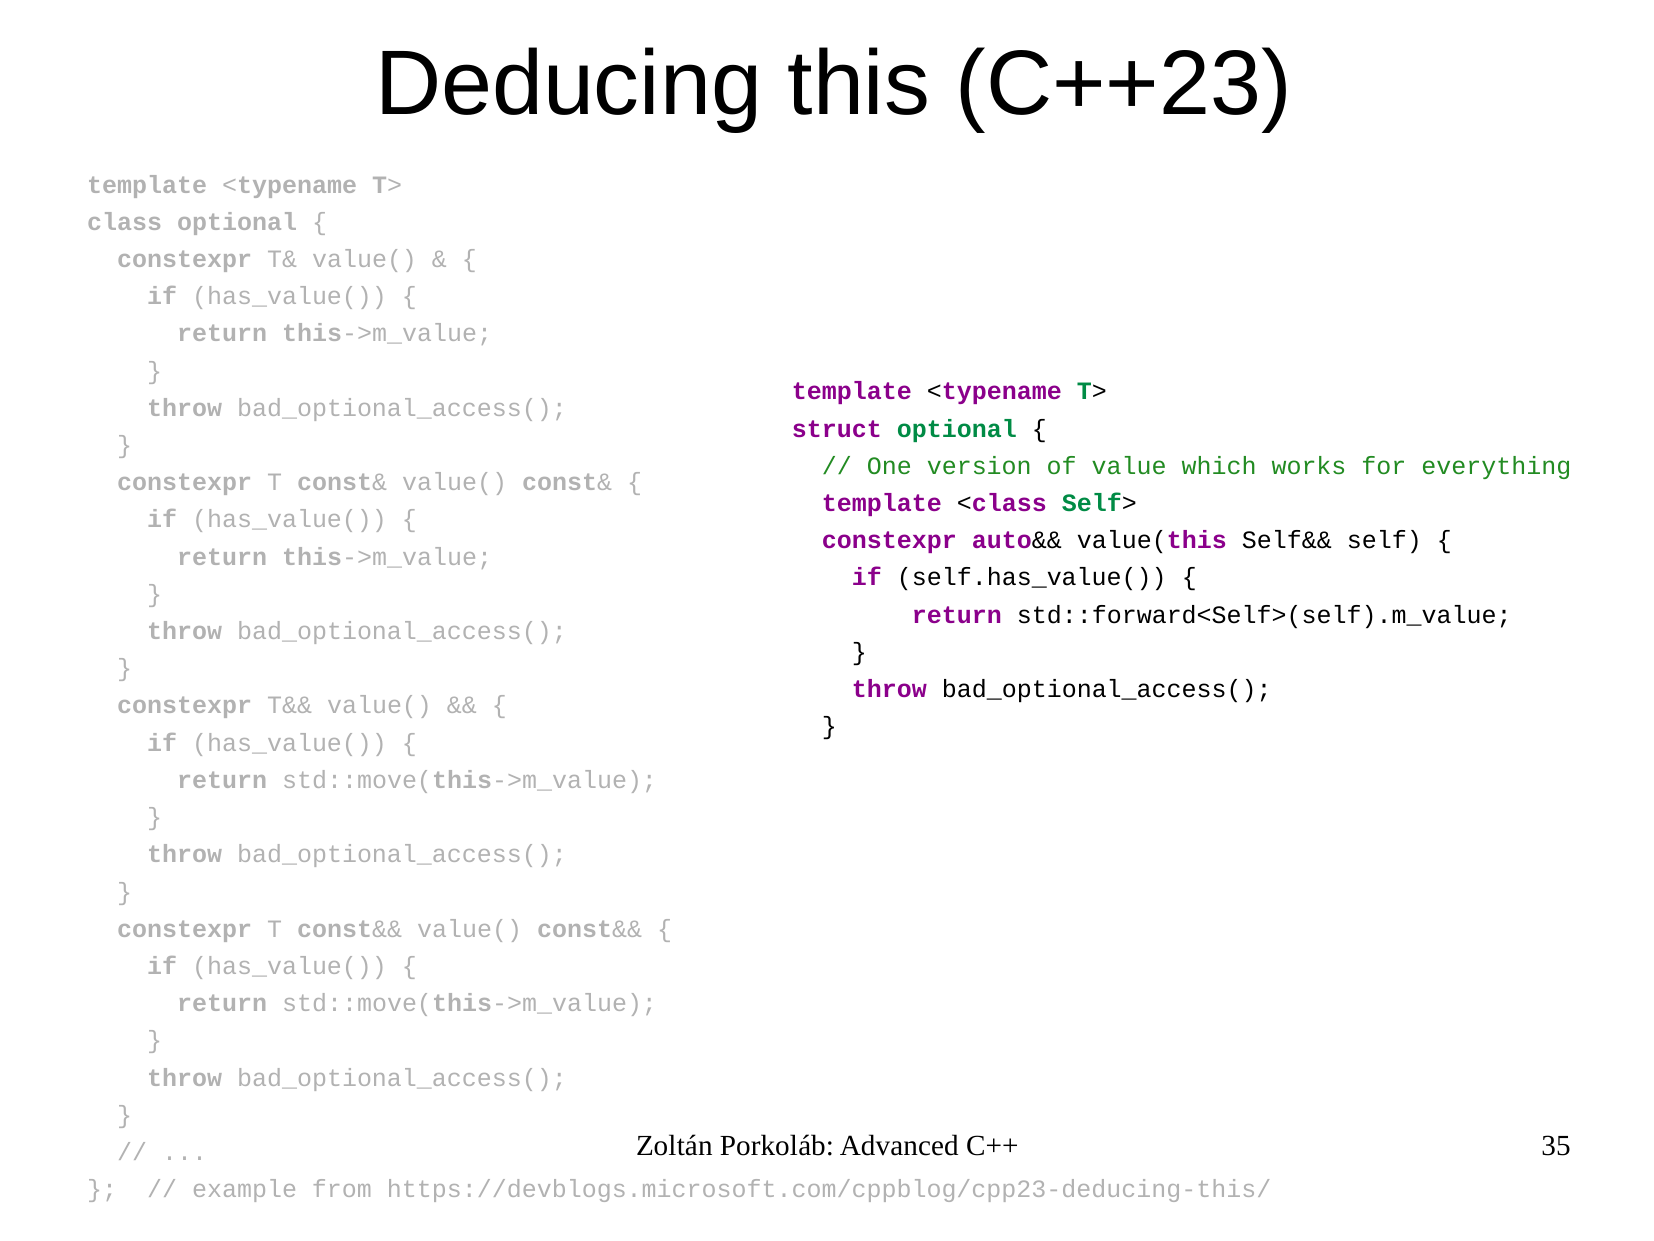

# Deducing this (C++23)
template <typename T>
class optional {
 constexpr T& value() & {
 if (has_value()) {
 return this->m_value;
 }
 throw bad_optional_access();
 }
 constexpr T const& value() const& {
 if (has_value()) {
 return this->m_value;
 }
 throw bad_optional_access();
 }
 constexpr T&& value() && {
 if (has_value()) {
 return std::move(this->m_value);
 }
 throw bad_optional_access();
 }
 constexpr T const&& value() const&& {
 if (has_value()) {
 return std::move(this->m_value);
 }
 throw bad_optional_access();
 }
 // ...
}; // example from https://devblogs.microsoft.com/cppblog/cpp23-deducing-this/
template <typename T>
struct optional {
 // One version of value which works for everything
 template <class Self>
 constexpr auto&& value(this Self&& self) {
 if (self.has_value()) {
 return std::forward<Self>(self).m_value;
 }
 throw bad_optional_access();
 }
Zoltán Porkoláb: Advanced C++
35